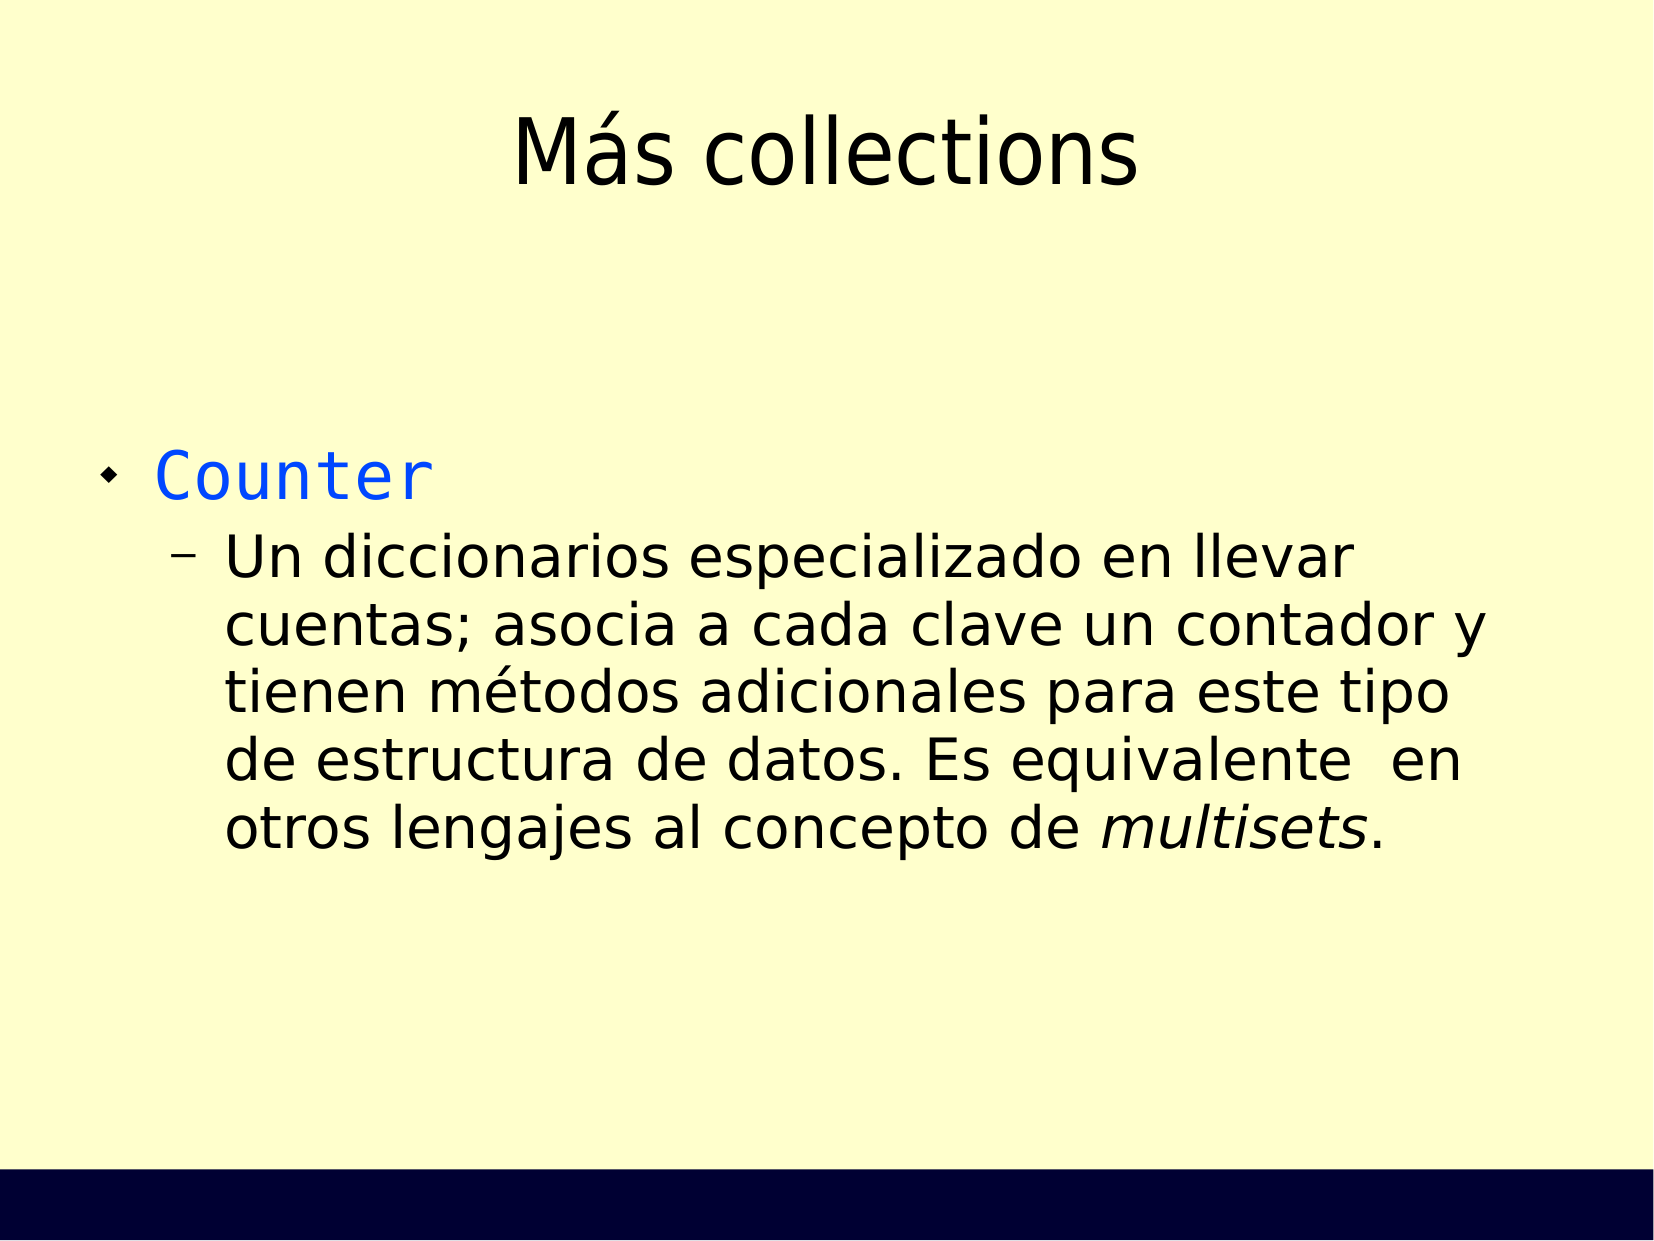

# Más collections
Counter
Un diccionarios especializado en llevar cuentas; asocia a cada clave un contador y tienen métodos adicionales para este tipo de estructura de datos. Es equivalente en otros lengajes al concepto de multisets.